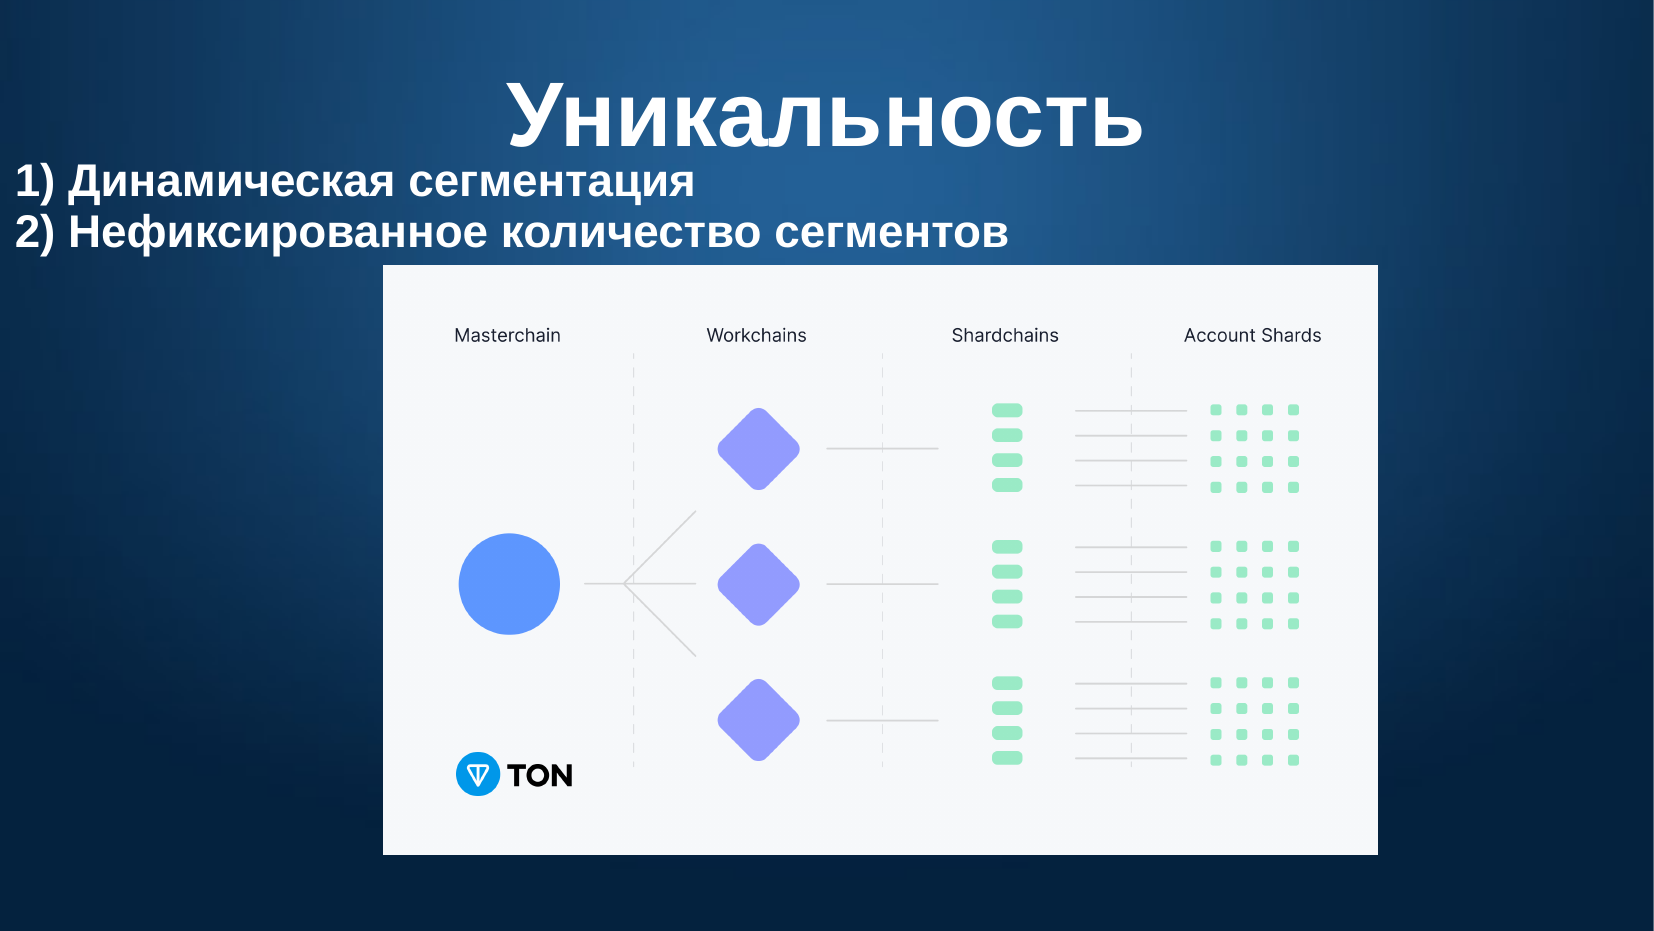

# Уникальность
1) Динамическая сегментация
2) Нефиксированное количество сегментов